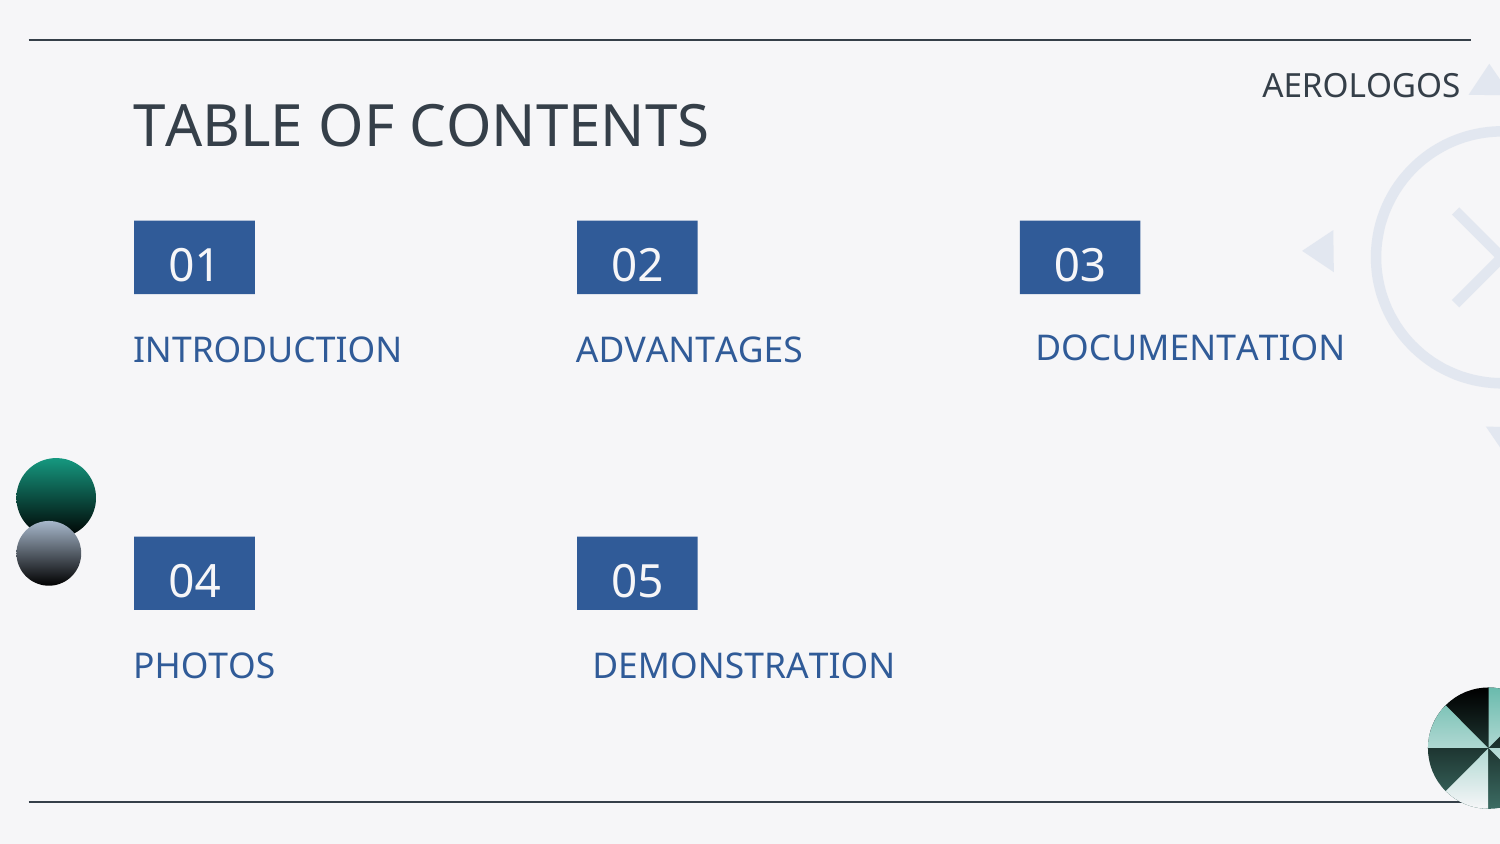

AEROLOGOS
# TABLE OF CONTENTS
01
02
03
DOCUMENTATION
INTRODUCTION
ADVANTAGES
04
05
PHOTOS
DEMONSTRATION